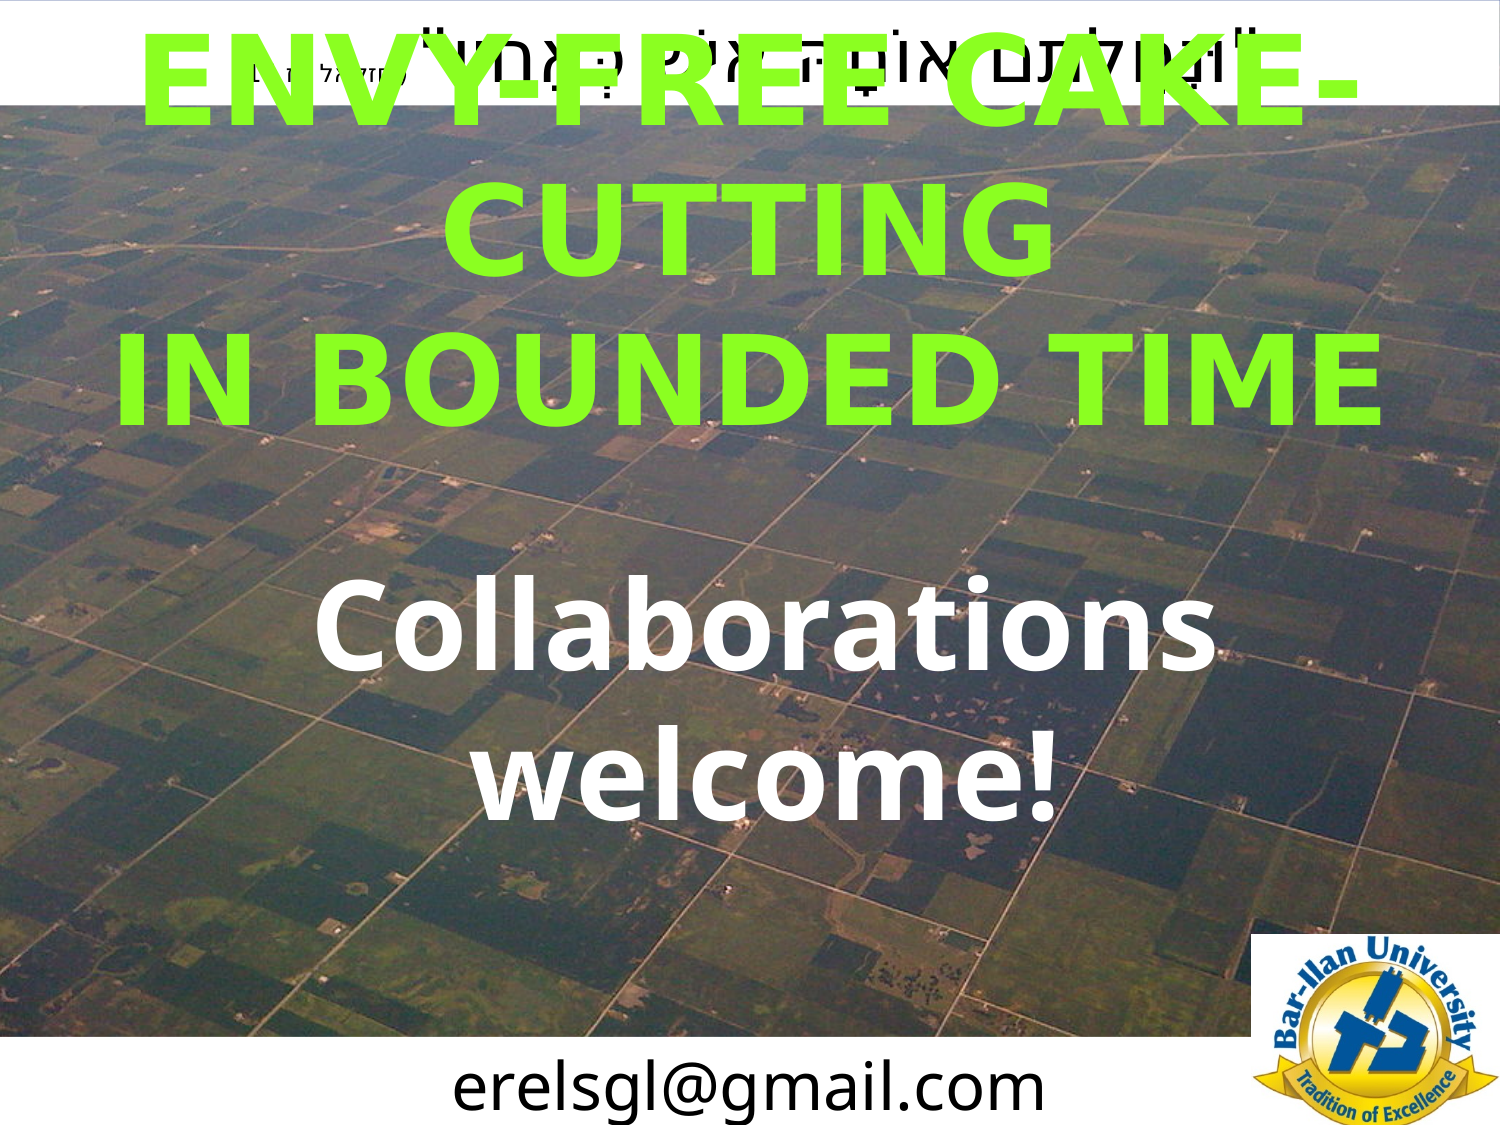

"וּנְחַלְתֶּם אוֹתָהּ אִישׁ כְּאָחִיו" (יחזקאל מז 14)
# Envy-Free Cake-Cutting in Bounded Time
Collaborations welcome!
erelsgl@gmail.com